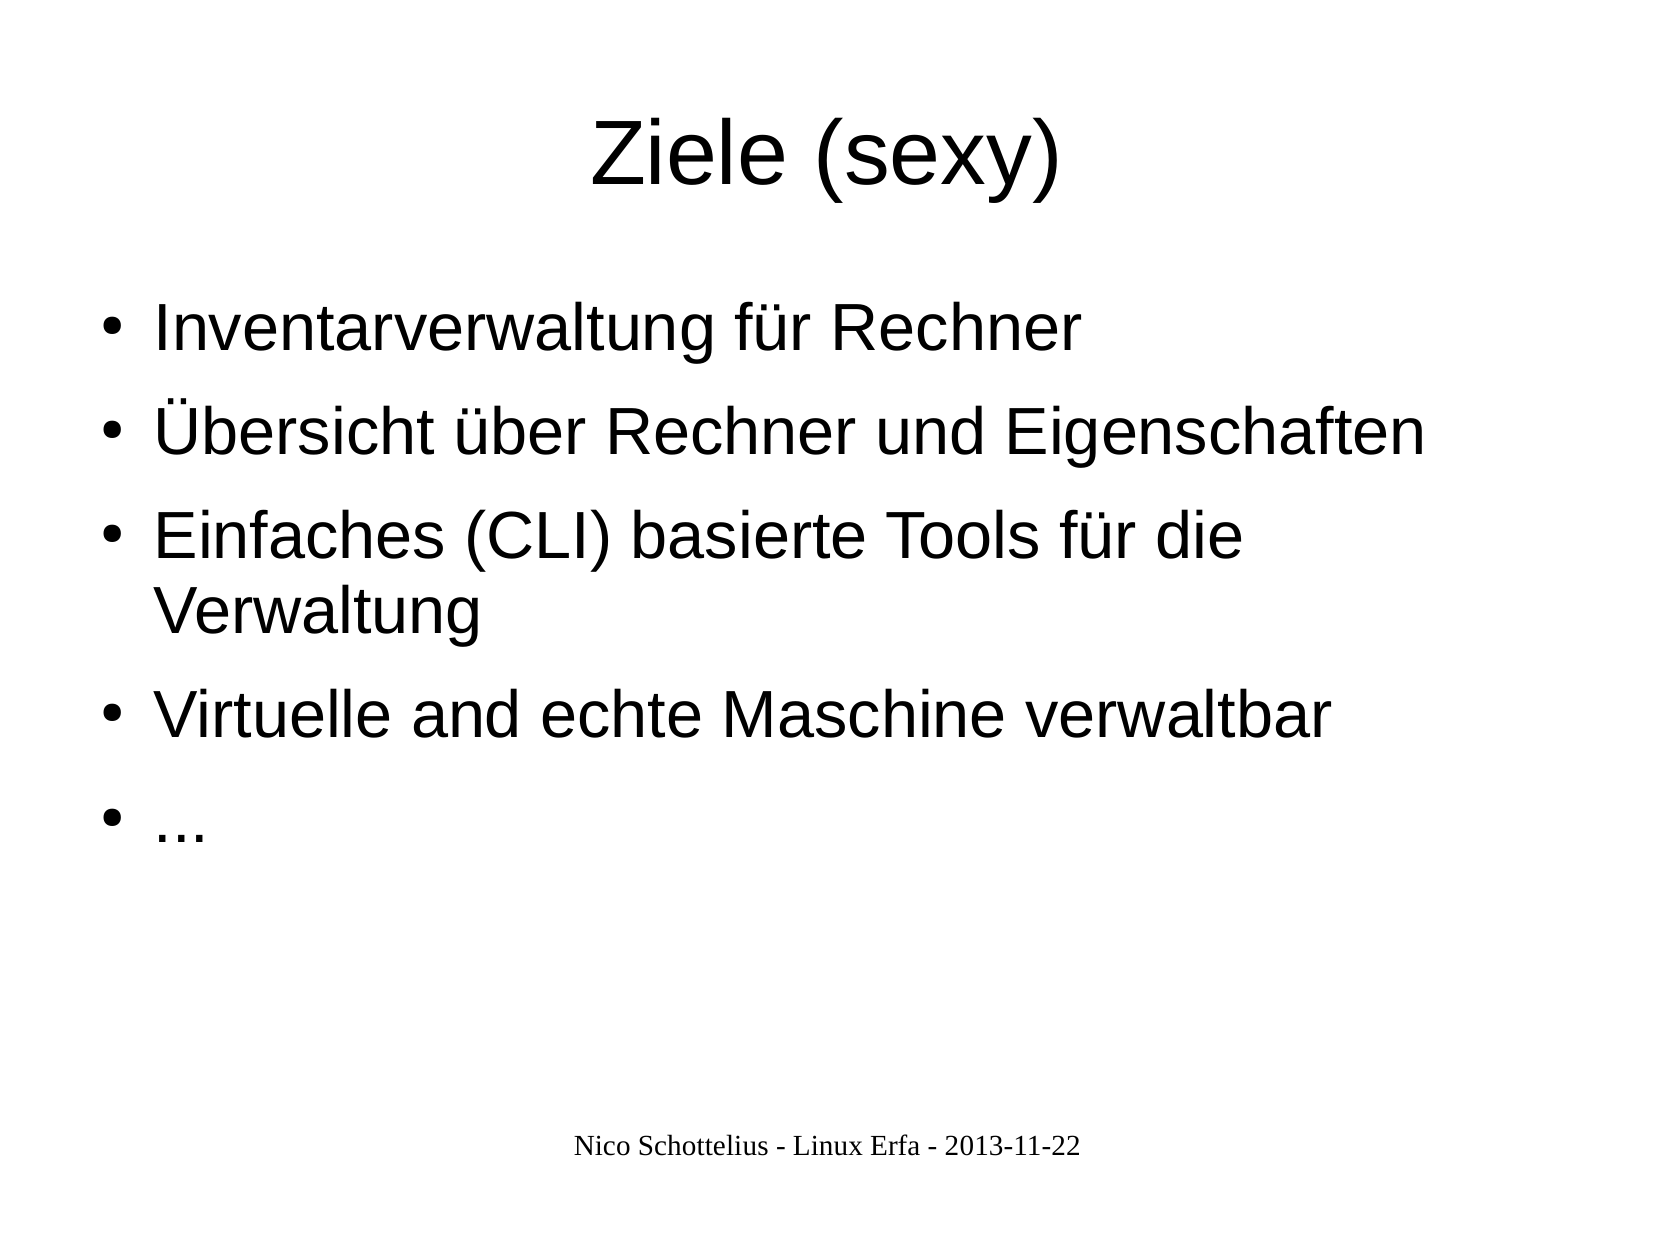

# Ziele (sexy)
Inventarverwaltung für Rechner
Übersicht über Rechner und Eigenschaften
Einfaches (CLI) basierte Tools für die Verwaltung
Virtuelle and echte Maschine verwaltbar
...
Nico Schottelius - Linux Erfa - 2013-11-22